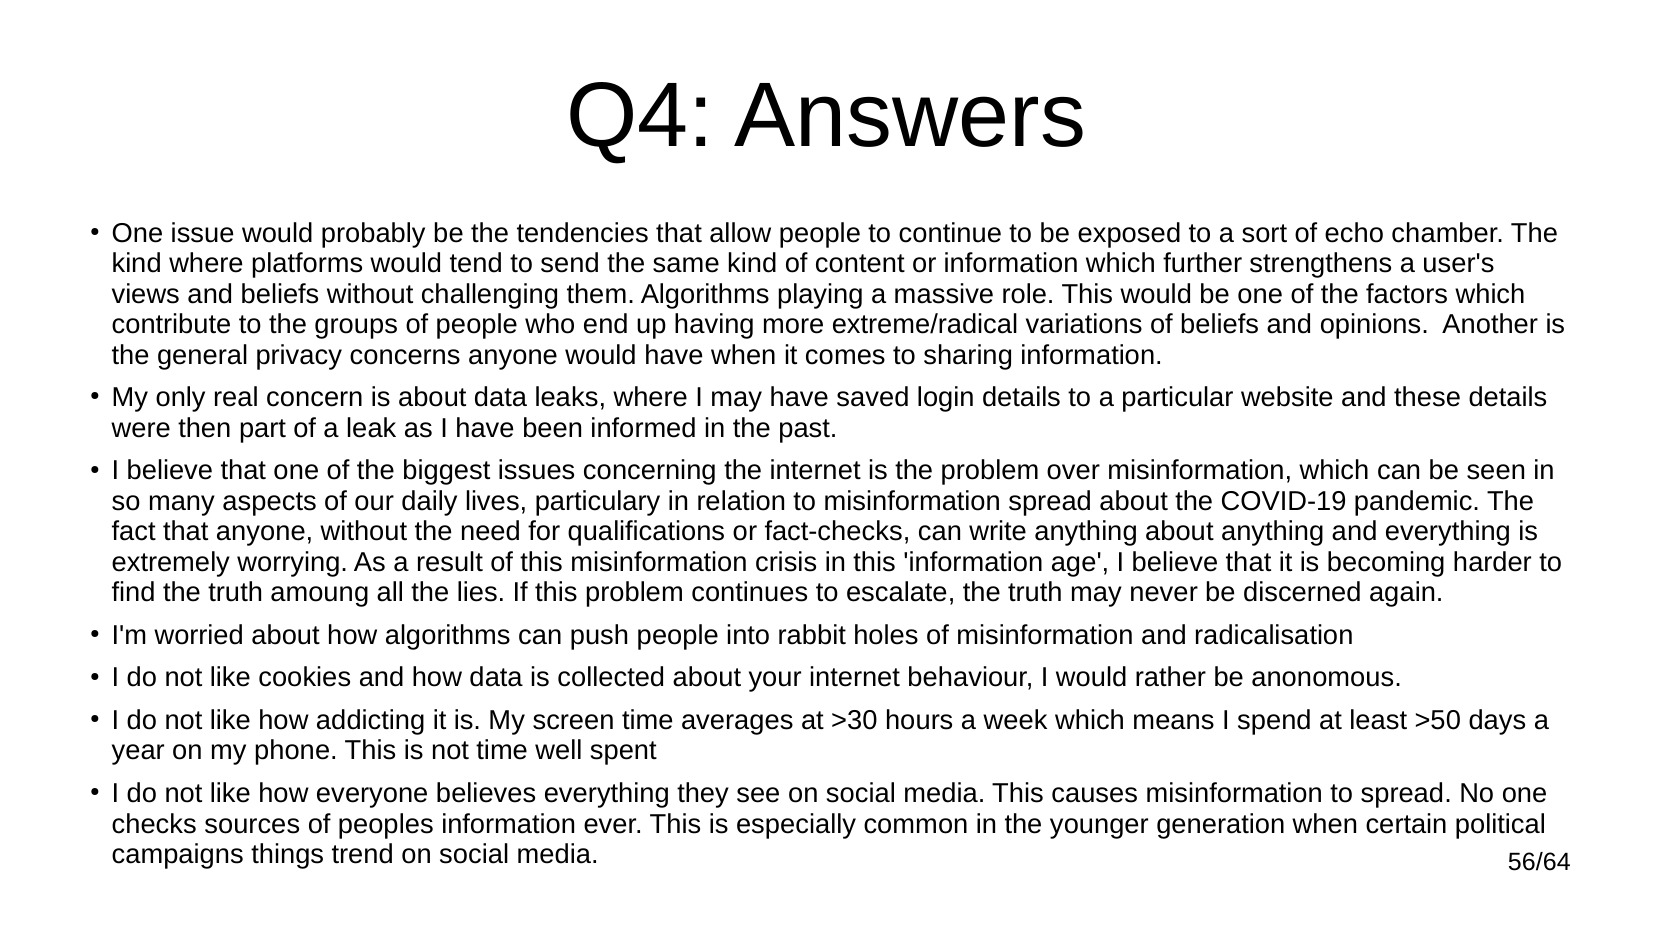

# Q4: Answers
One issue would probably be the tendencies that allow people to continue to be exposed to a sort of echo chamber. The kind where platforms would tend to send the same kind of content or information which further strengthens a user's views and beliefs without challenging them. Algorithms playing a massive role. This would be one of the factors which contribute to the groups of people who end up having more extreme/radical variations of beliefs and opinions. Another is the general privacy concerns anyone would have when it comes to sharing information.
My only real concern is about data leaks, where I may have saved login details to a particular website and these details were then part of a leak as I have been informed in the past.
I believe that one of the biggest issues concerning the internet is the problem over misinformation, which can be seen in so many aspects of our daily lives, particulary in relation to misinformation spread about the COVID-19 pandemic. The fact that anyone, without the need for qualifications or fact-checks, can write anything about anything and everything is extremely worrying. As a result of this misinformation crisis in this 'information age', I believe that it is becoming harder to find the truth amoung all the lies. If this problem continues to escalate, the truth may never be discerned again.
I'm worried about how algorithms can push people into rabbit holes of misinformation and radicalisation
I do not like cookies and how data is collected about your internet behaviour, I would rather be anonomous.
I do not like how addicting it is. My screen time averages at >30 hours a week which means I spend at least >50 days a year on my phone. This is not time well spent
I do not like how everyone believes everything they see on social media. This causes misinformation to spread. No one checks sources of peoples information ever. This is especially common in the younger generation when certain political campaigns things trend on social media.
56